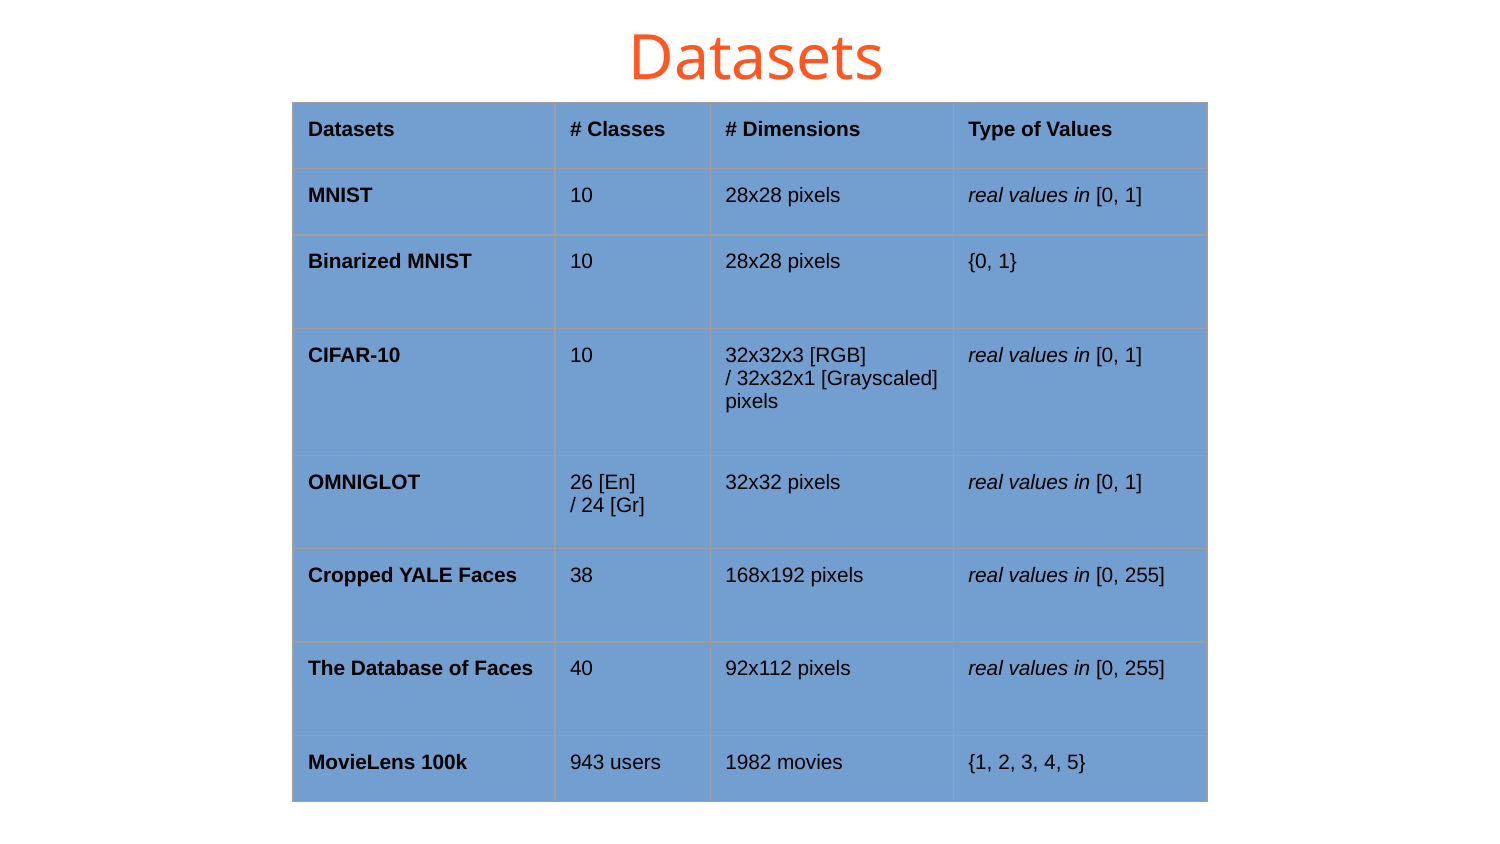

# Datasets
| Datasets | # Classes | # Dimensions | Type of Values |
| --- | --- | --- | --- |
| MNIST | 10 | 28x28 pixels | real values in [0, 1] |
| Binarized MNIST | 10 | 28x28 pixels | {0, 1} |
| CIFAR-10 | 10 | 32x32x3 [RGB] / 32x32x1 [Grayscaled] pixels | real values in [0, 1] |
| OMNIGLOT | 26 [En] / 24 [Gr] | 32x32 pixels | real values in [0, 1] |
| Cropped YALE Faces | 38 | 168x192 pixels | real values in [0, 255] |
| The Database of Faces | 40 | 92x112 pixels | real values in [0, 255] |
| MovieLens 100k | 943 users | 1982 movies | {1, 2, 3, 4, 5} |